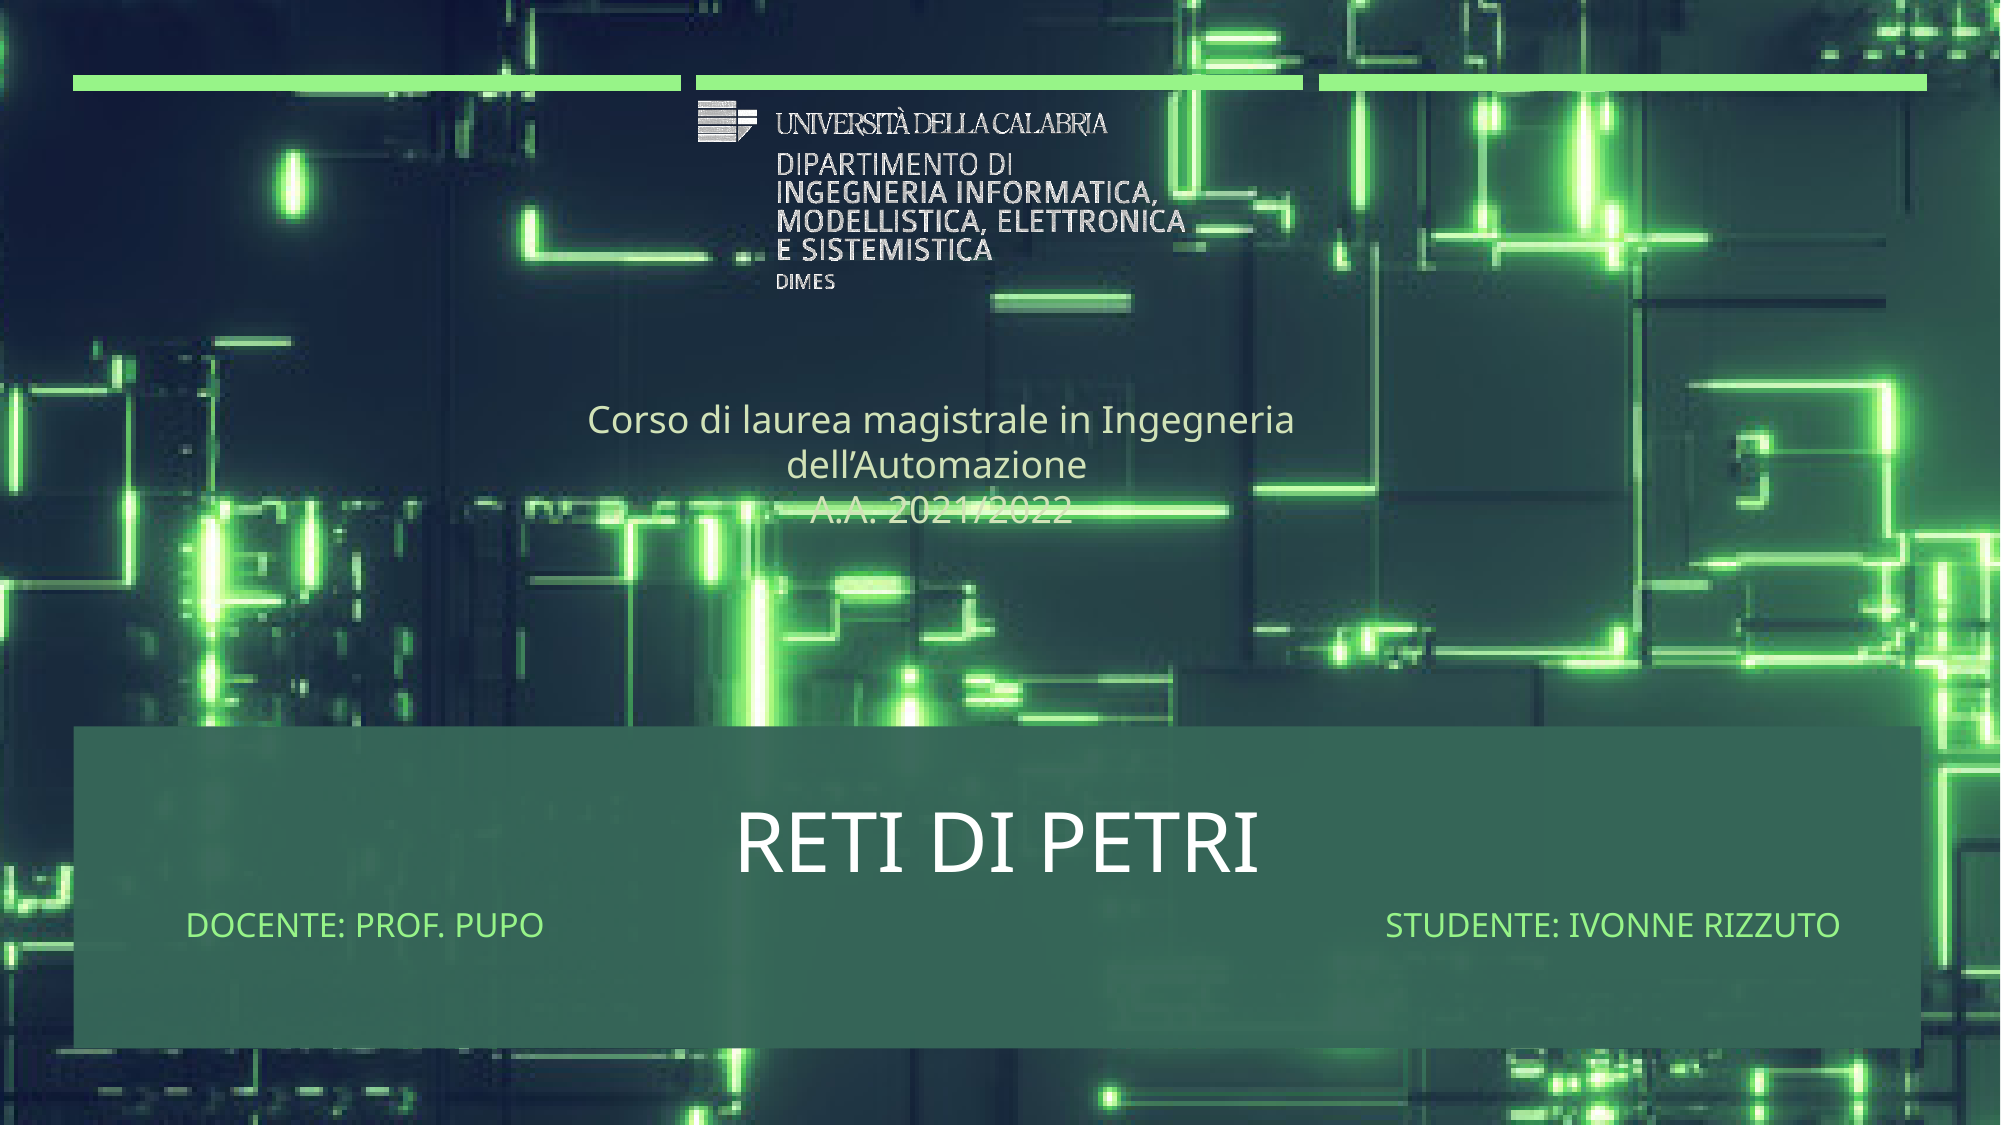

Corso di laurea magistrale in Ingegneria dell’Automazione
A.A. 2021/2022
# Reti di petri
	Docente: prof. Pupo												studente: ivonne rizzuto